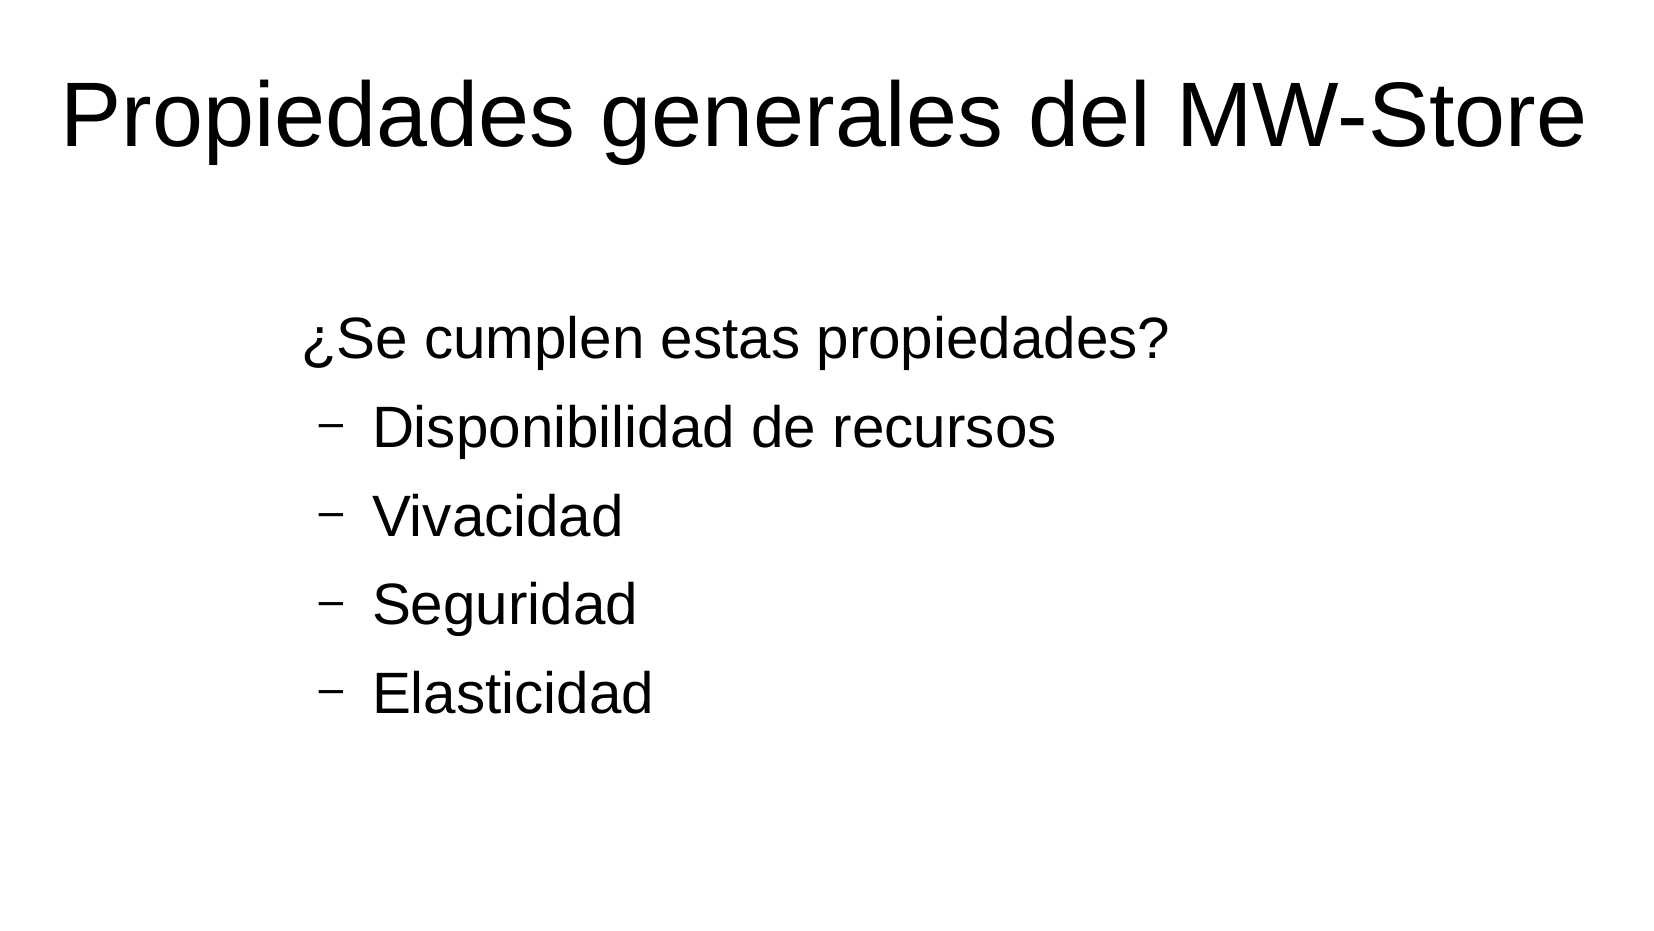

# Propiedades generales del MW-Store
¿Se cumplen estas propiedades?
Disponibilidad de recursos
Vivacidad
Seguridad
Elasticidad